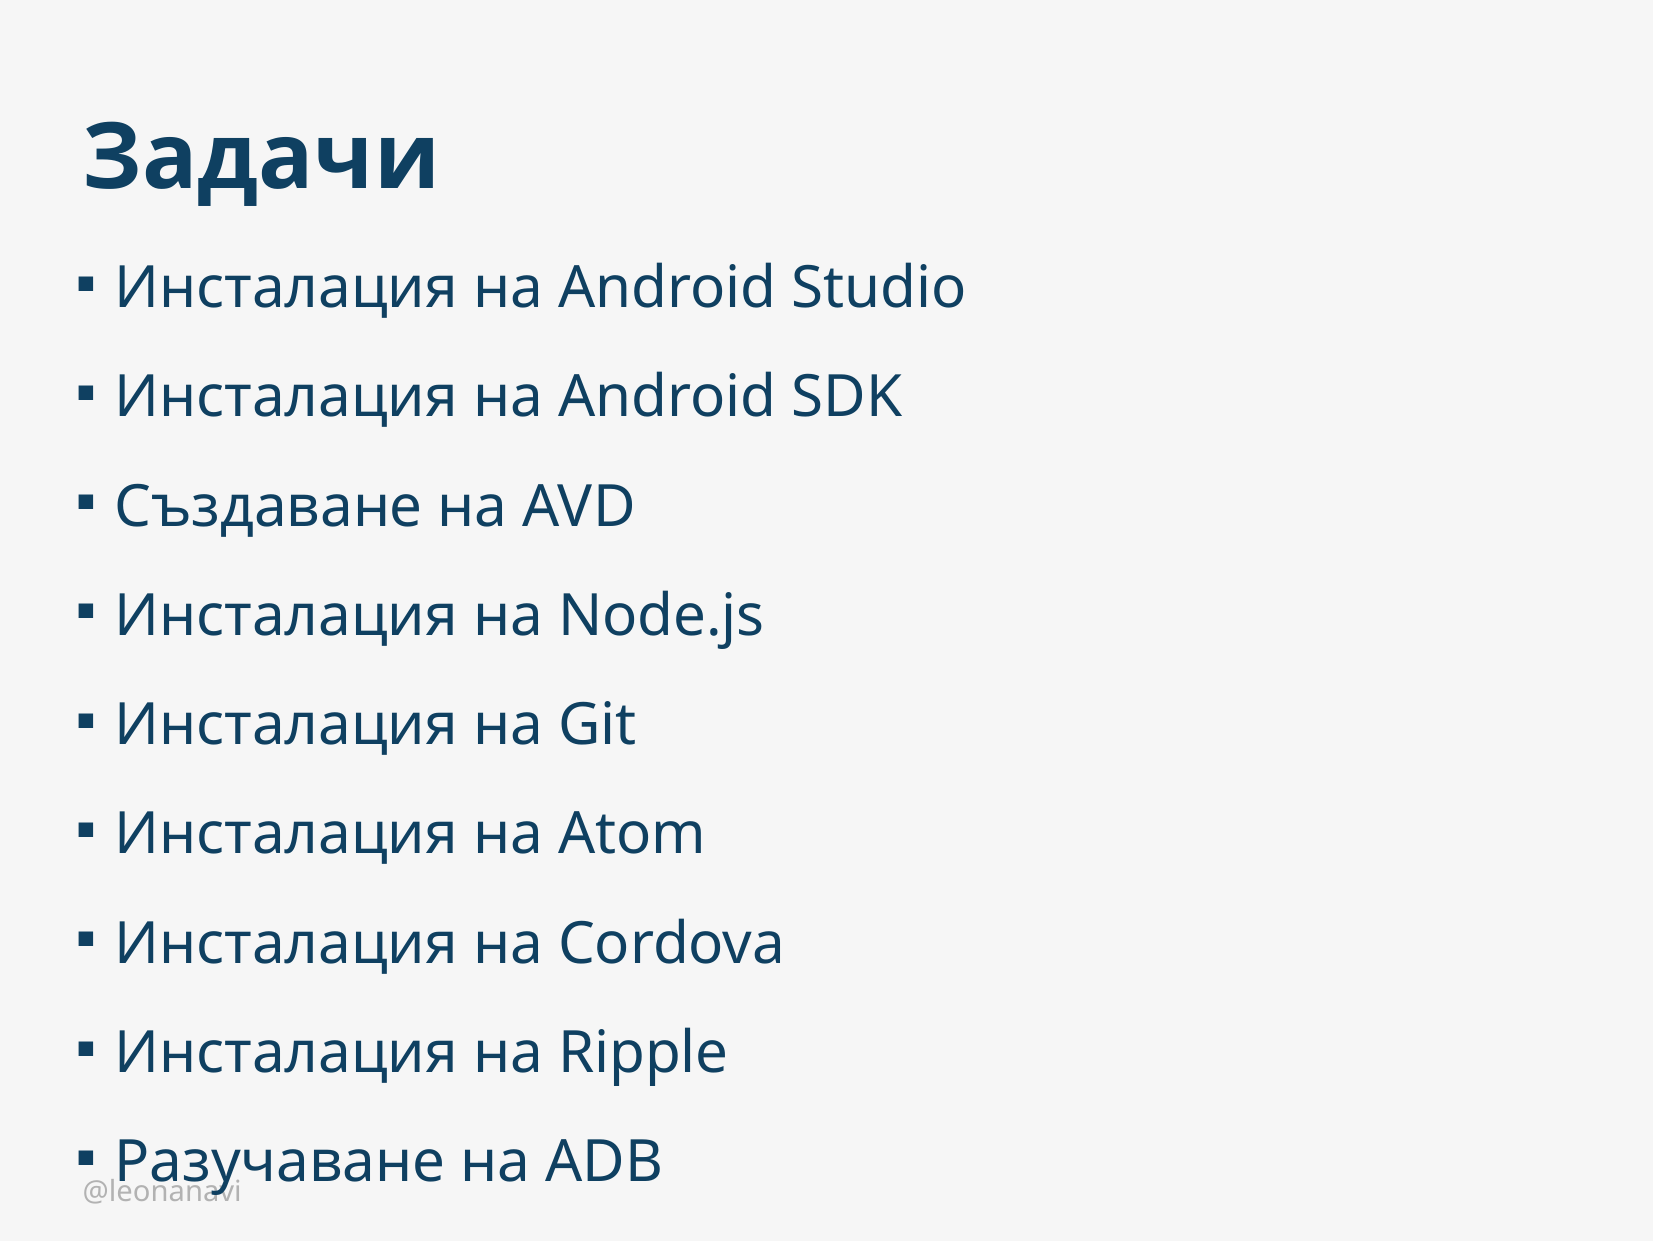

# Задачи
Инсталация на Android Studio
Инсталация на Android SDK
Създаване на AVD
Инсталация на Node.js
Инсталация на Git
Инсталация на Atom
Инсталация на Cordova
Инсталация на Ripple
Разучаване на ADB